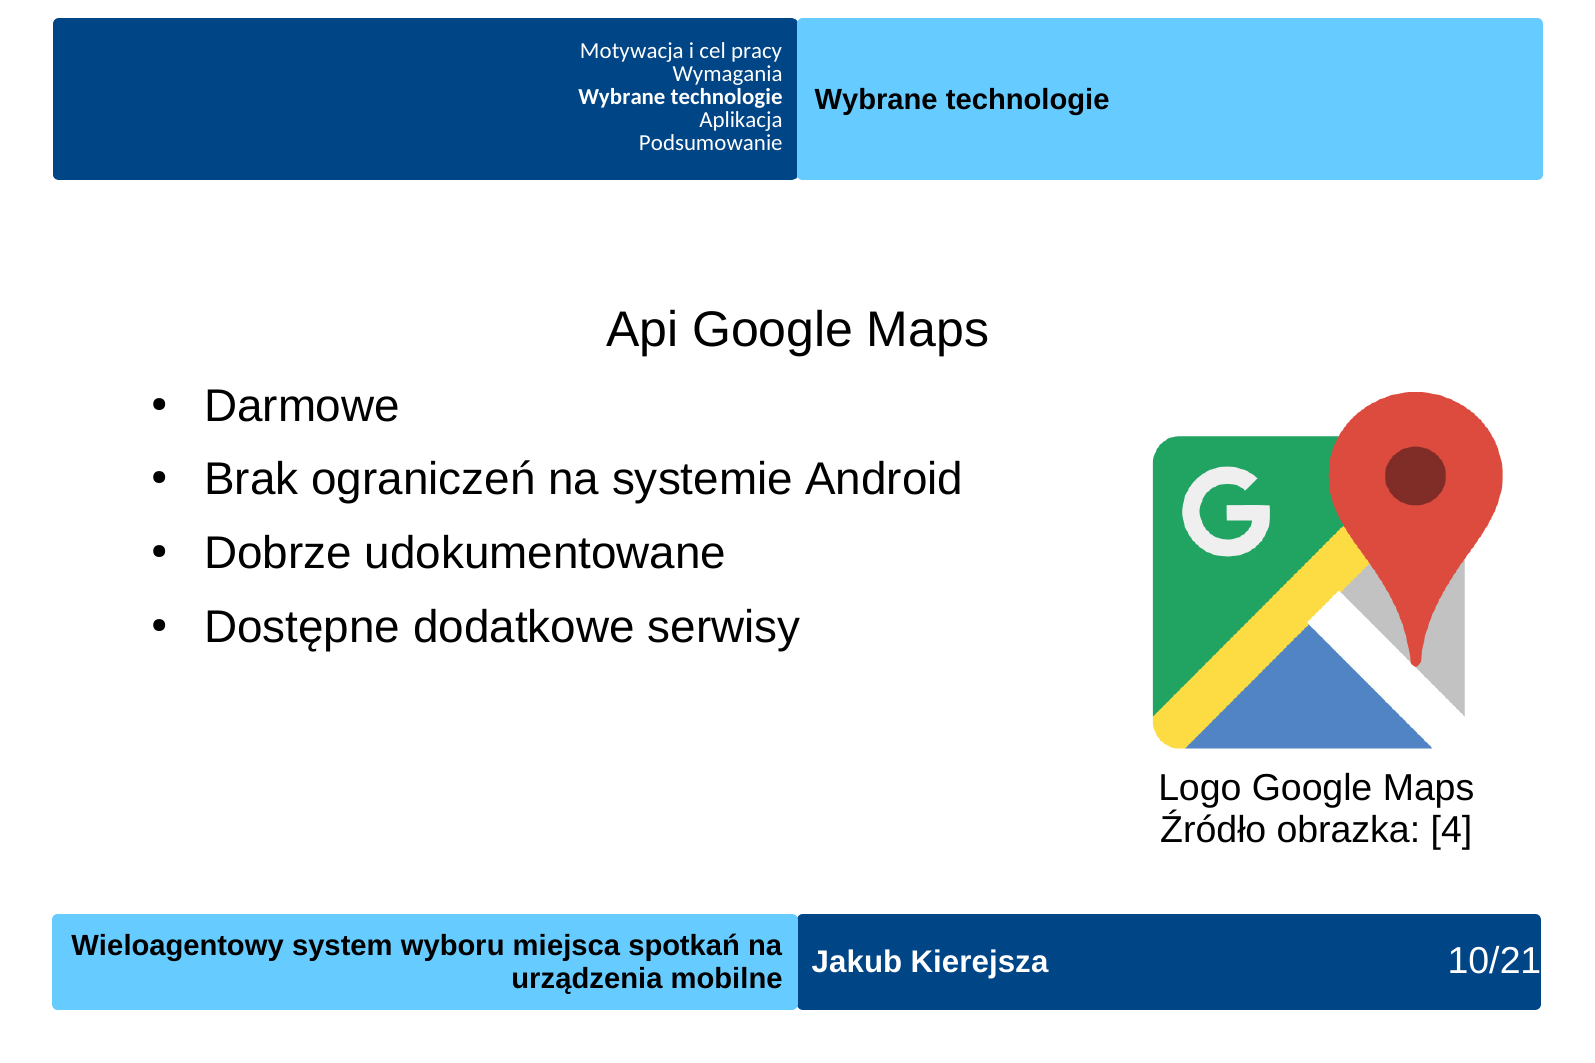

Motywacja i cel pracy
Wymagania
Wybrane technologie
Aplikacja
Podsumowanie
Wybrane technologie
# Api Google Maps
Darmowe
Brak ograniczeń na systemie Android
Dobrze udokumentowane
Dostępne dodatkowe serwisy
Logo Google Maps
Źródło obrazka: [4]
Wieloagentowy system wyboru miejsca spotkań na urządzenia mobilne
Jakub Kierejsza